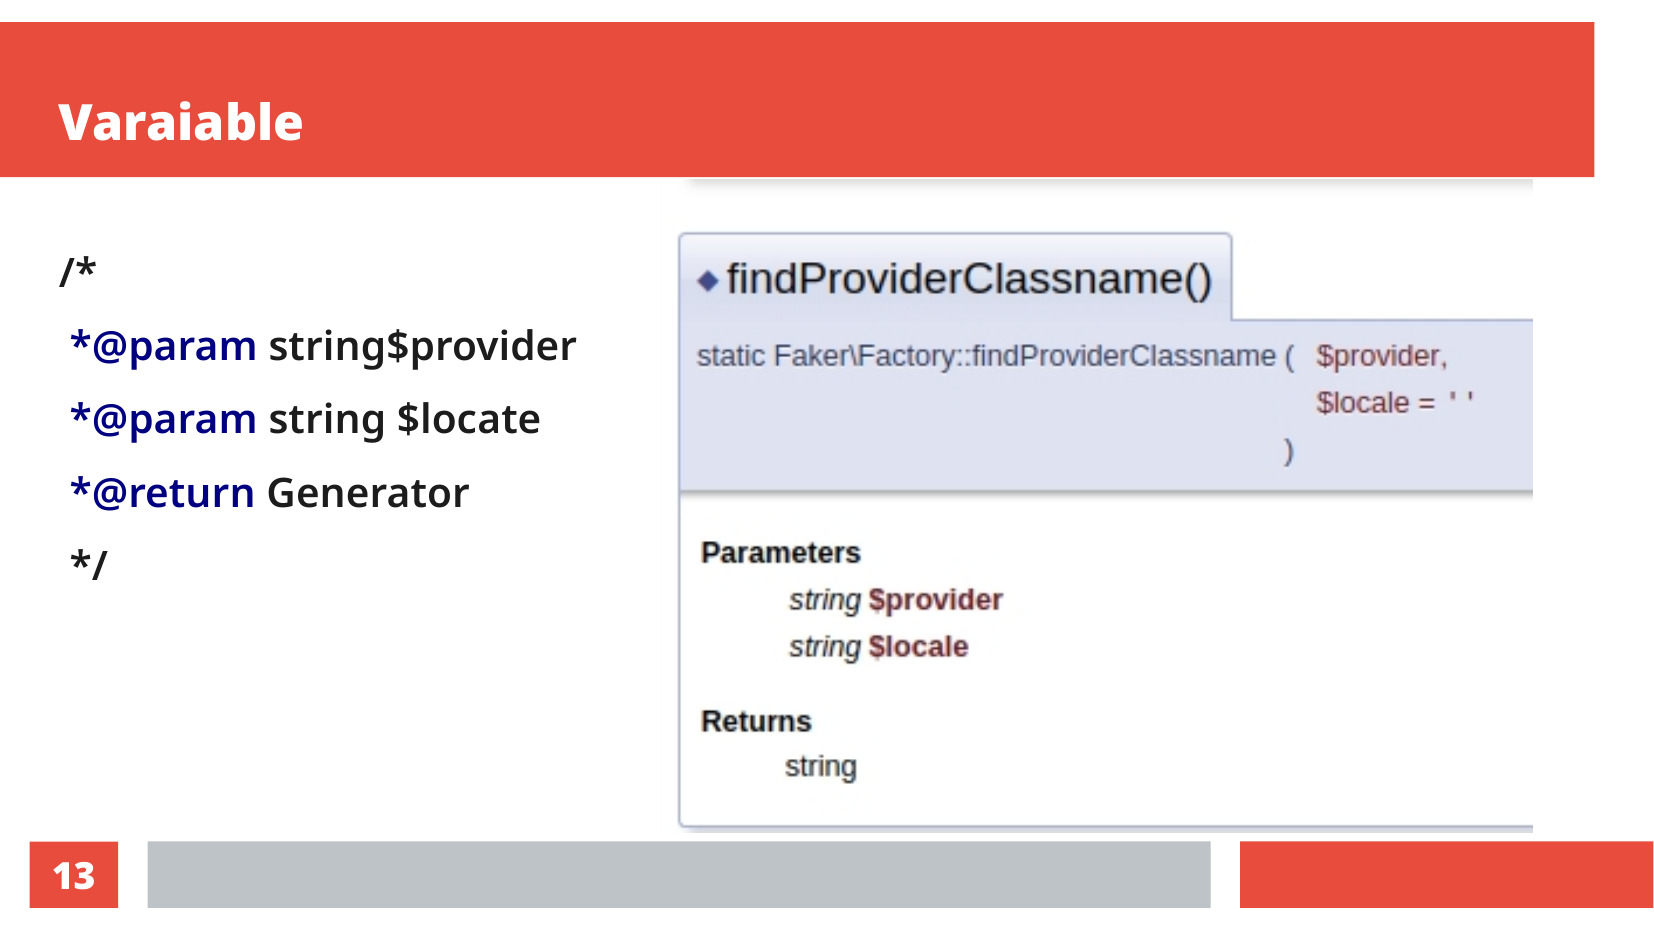

# Varaiable
/*
 *@param string$provider
 *@param string $locate
 *@return Generator
 */
13